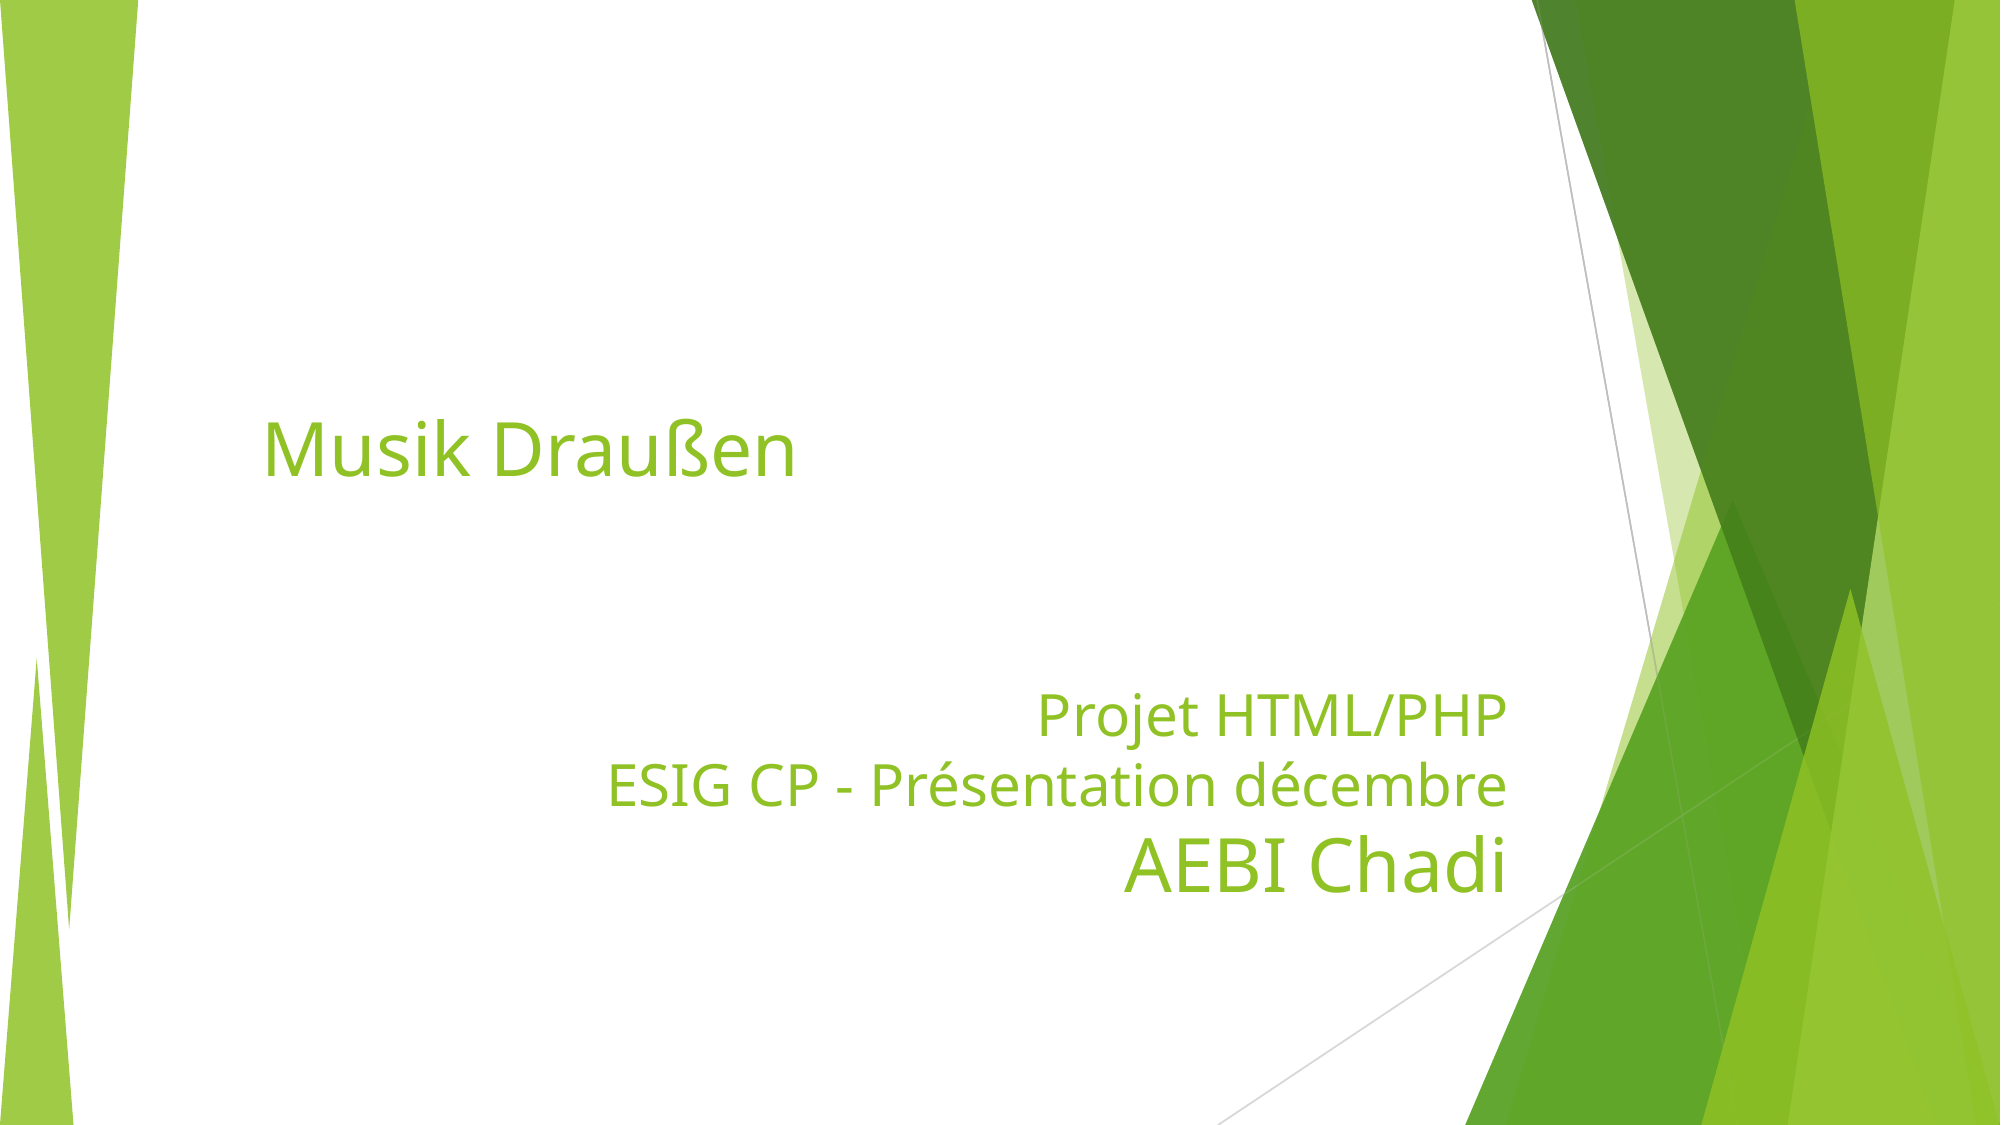

# Musik Draußen
Projet HTML/PHP
ESIG CP - Présentation décembre
AEBI Chadi